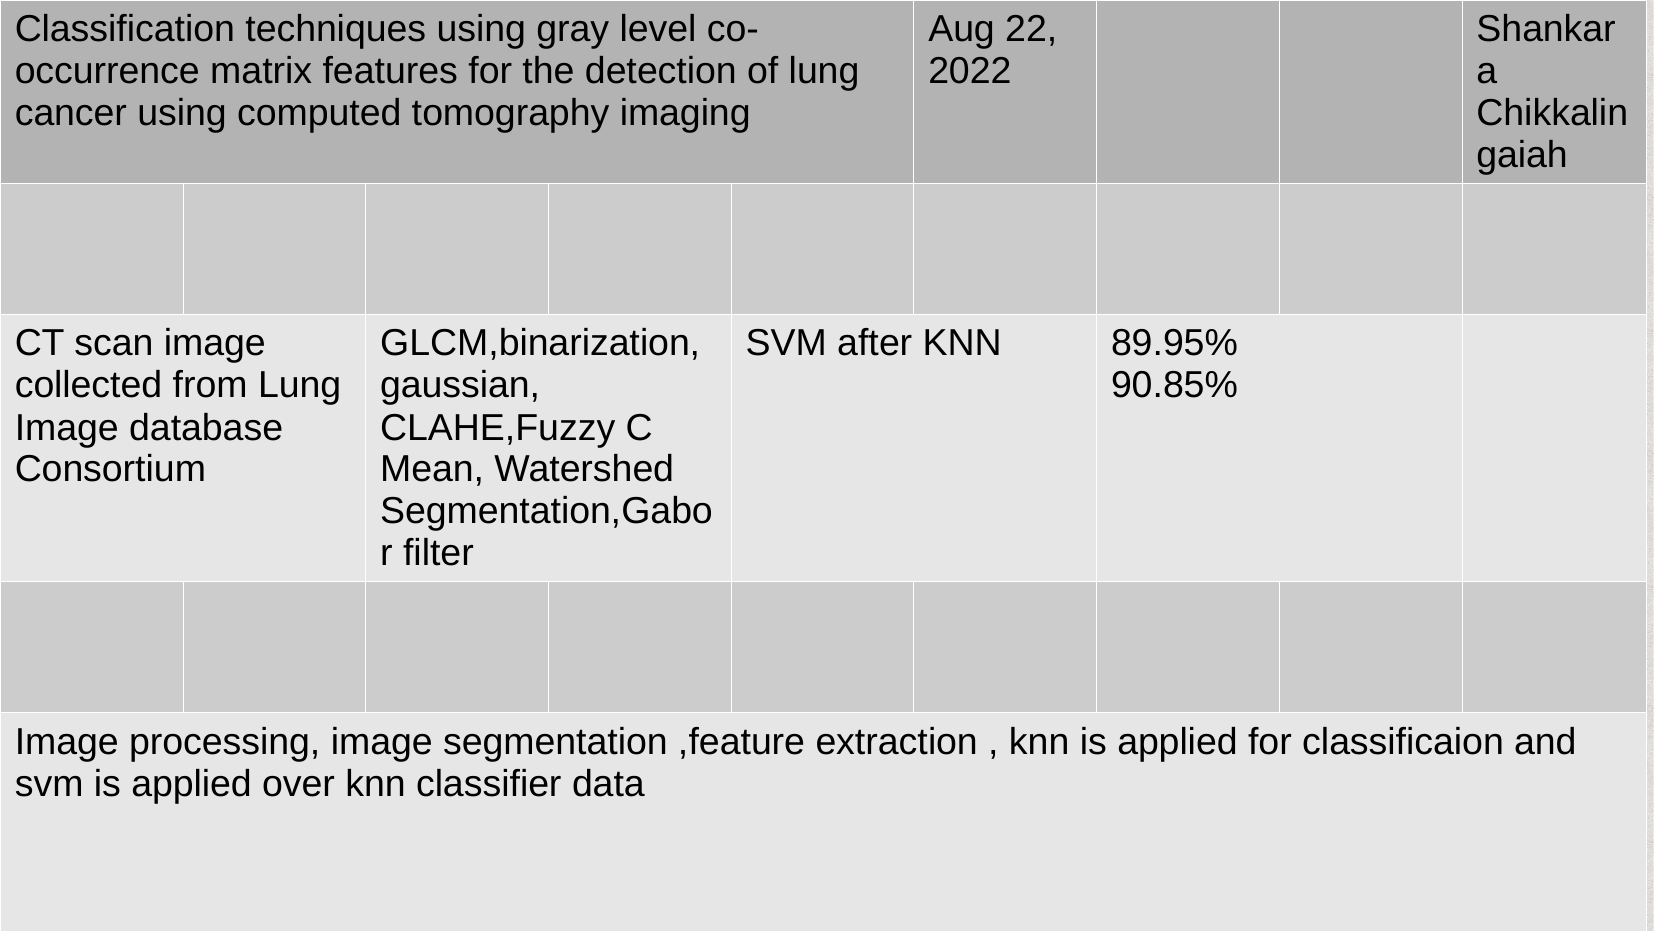

| Classification techniques using gray level co-occurrence matrix features for the detection of lung cancer using computed tomography imaging | | | | | Aug 22, 2022 | | | Shankara Chikkalingaiah |
| --- | --- | --- | --- | --- | --- | --- | --- | --- |
| | | | | | | | | |
| CT scan image collected from Lung Image database Consortium | | GLCM,binarization,gaussian, CLAHE,Fuzzy C Mean, Watershed Segmentation,Gabor filter | | SVM after KNN | | 89.95% 90.85% | | |
| | | | | | | | | |
| Image processing, image segmentation ,feature extraction , knn is applied for classificaion and svm is applied over knn classifier data | | | | | | | | |